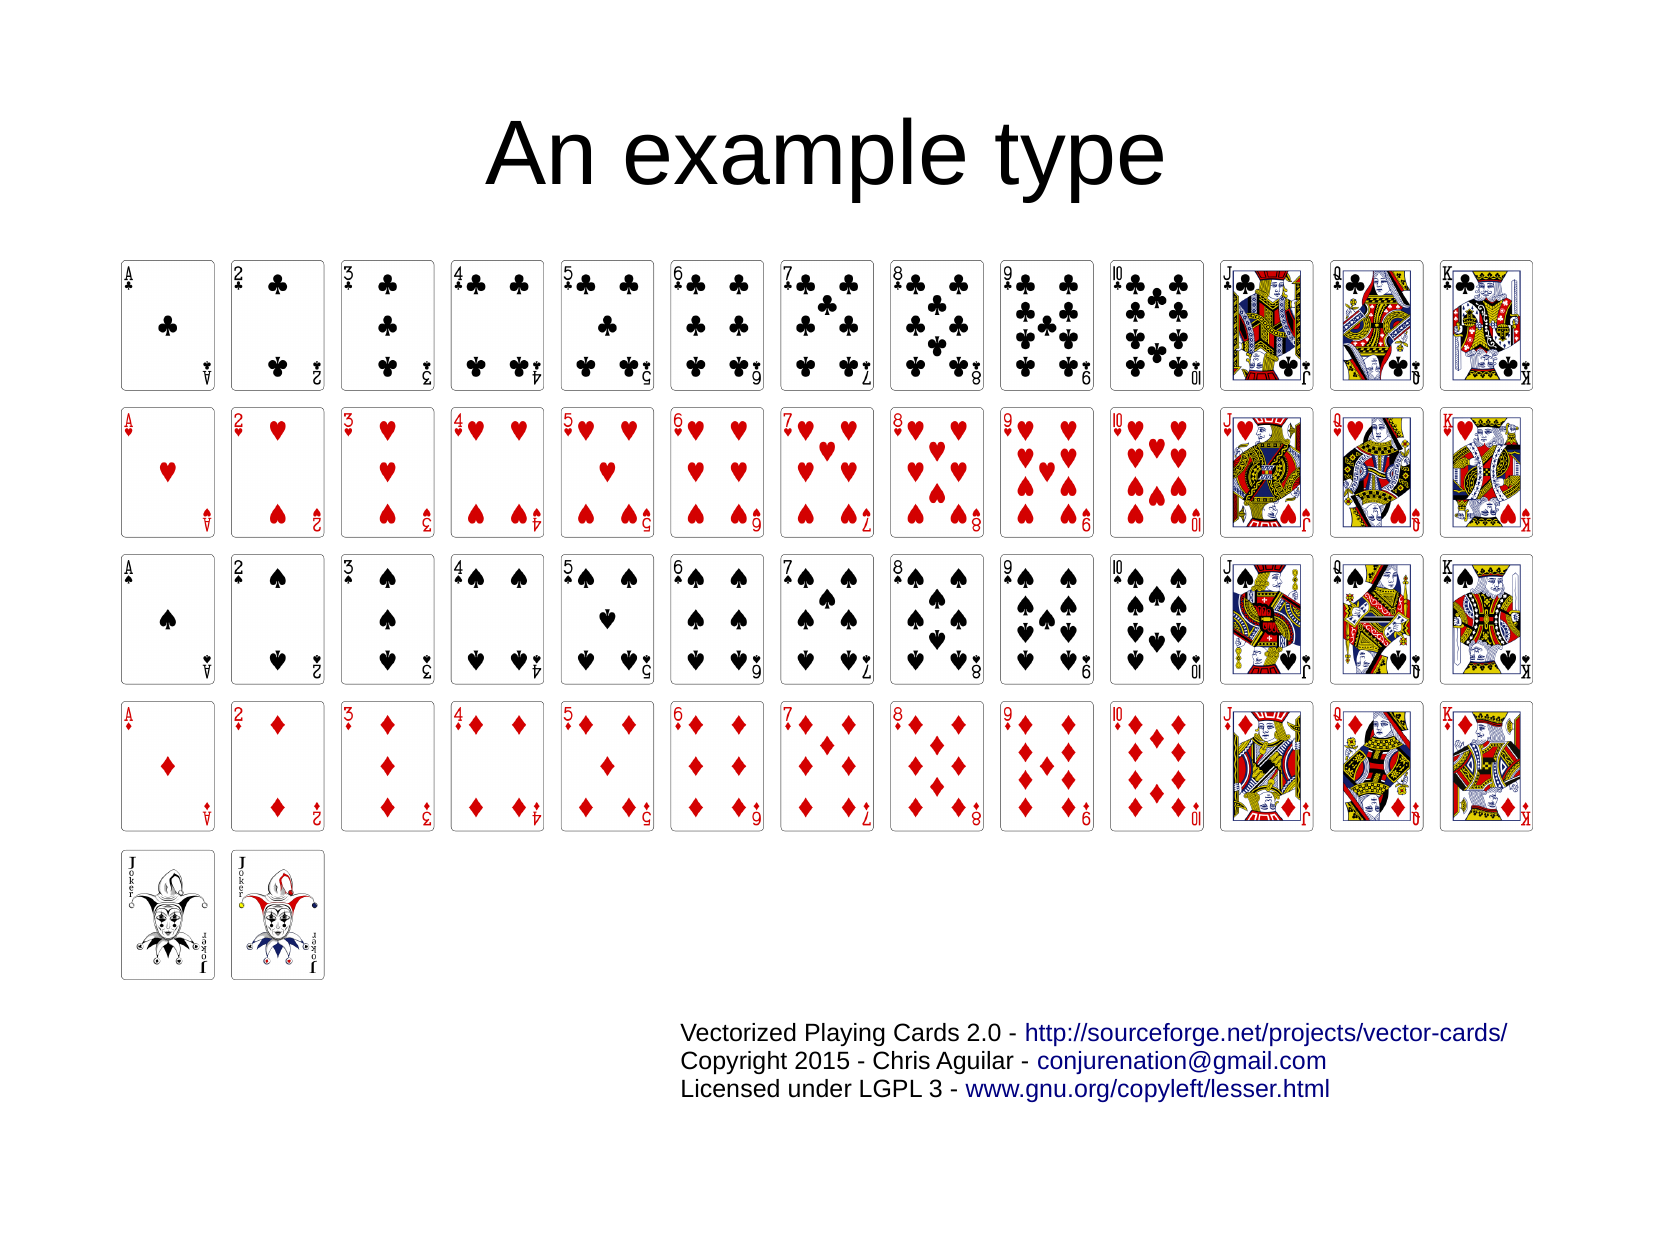

# An example type
Vectorized Playing Cards 2.0 - http://sourceforge.net/projects/vector-cards/
Copyright 2015 - Chris Aguilar - conjurenation@gmail.com
Licensed under LGPL 3 - www.gnu.org/copyleft/lesser.html